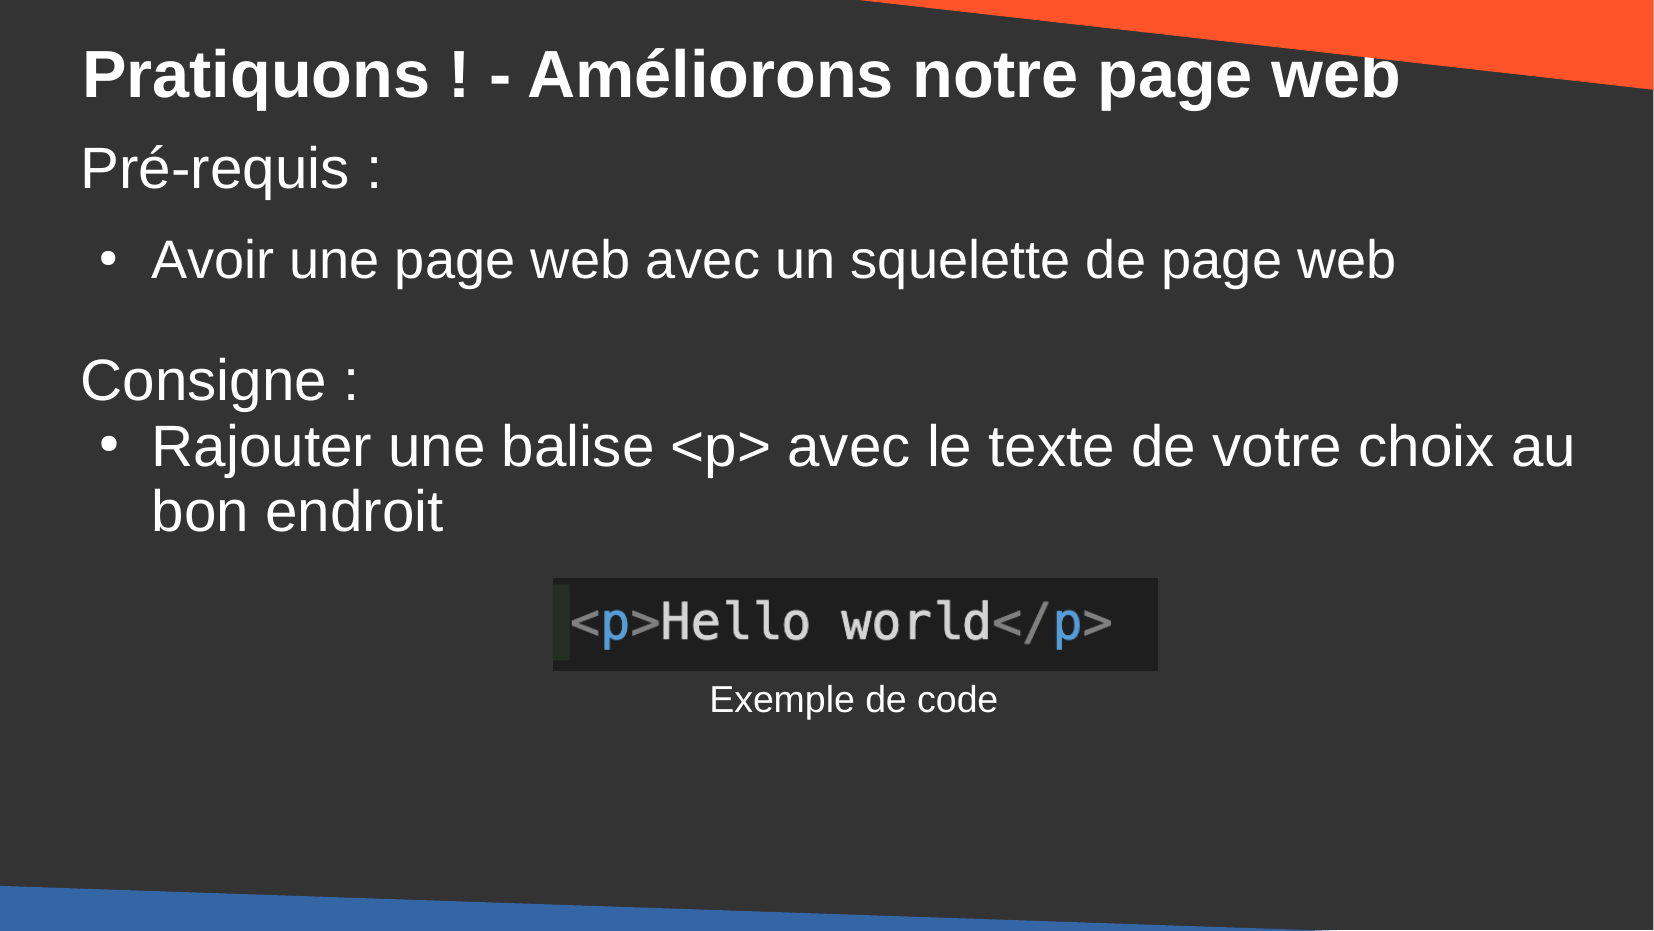

# Pratiquons ! - Améliorons notre page web
Pré-requis :
Avoir une page web avec un squelette de page web
Consigne :
Rajouter une balise <p> avec le texte de votre choix au bon endroit
Exemple de code